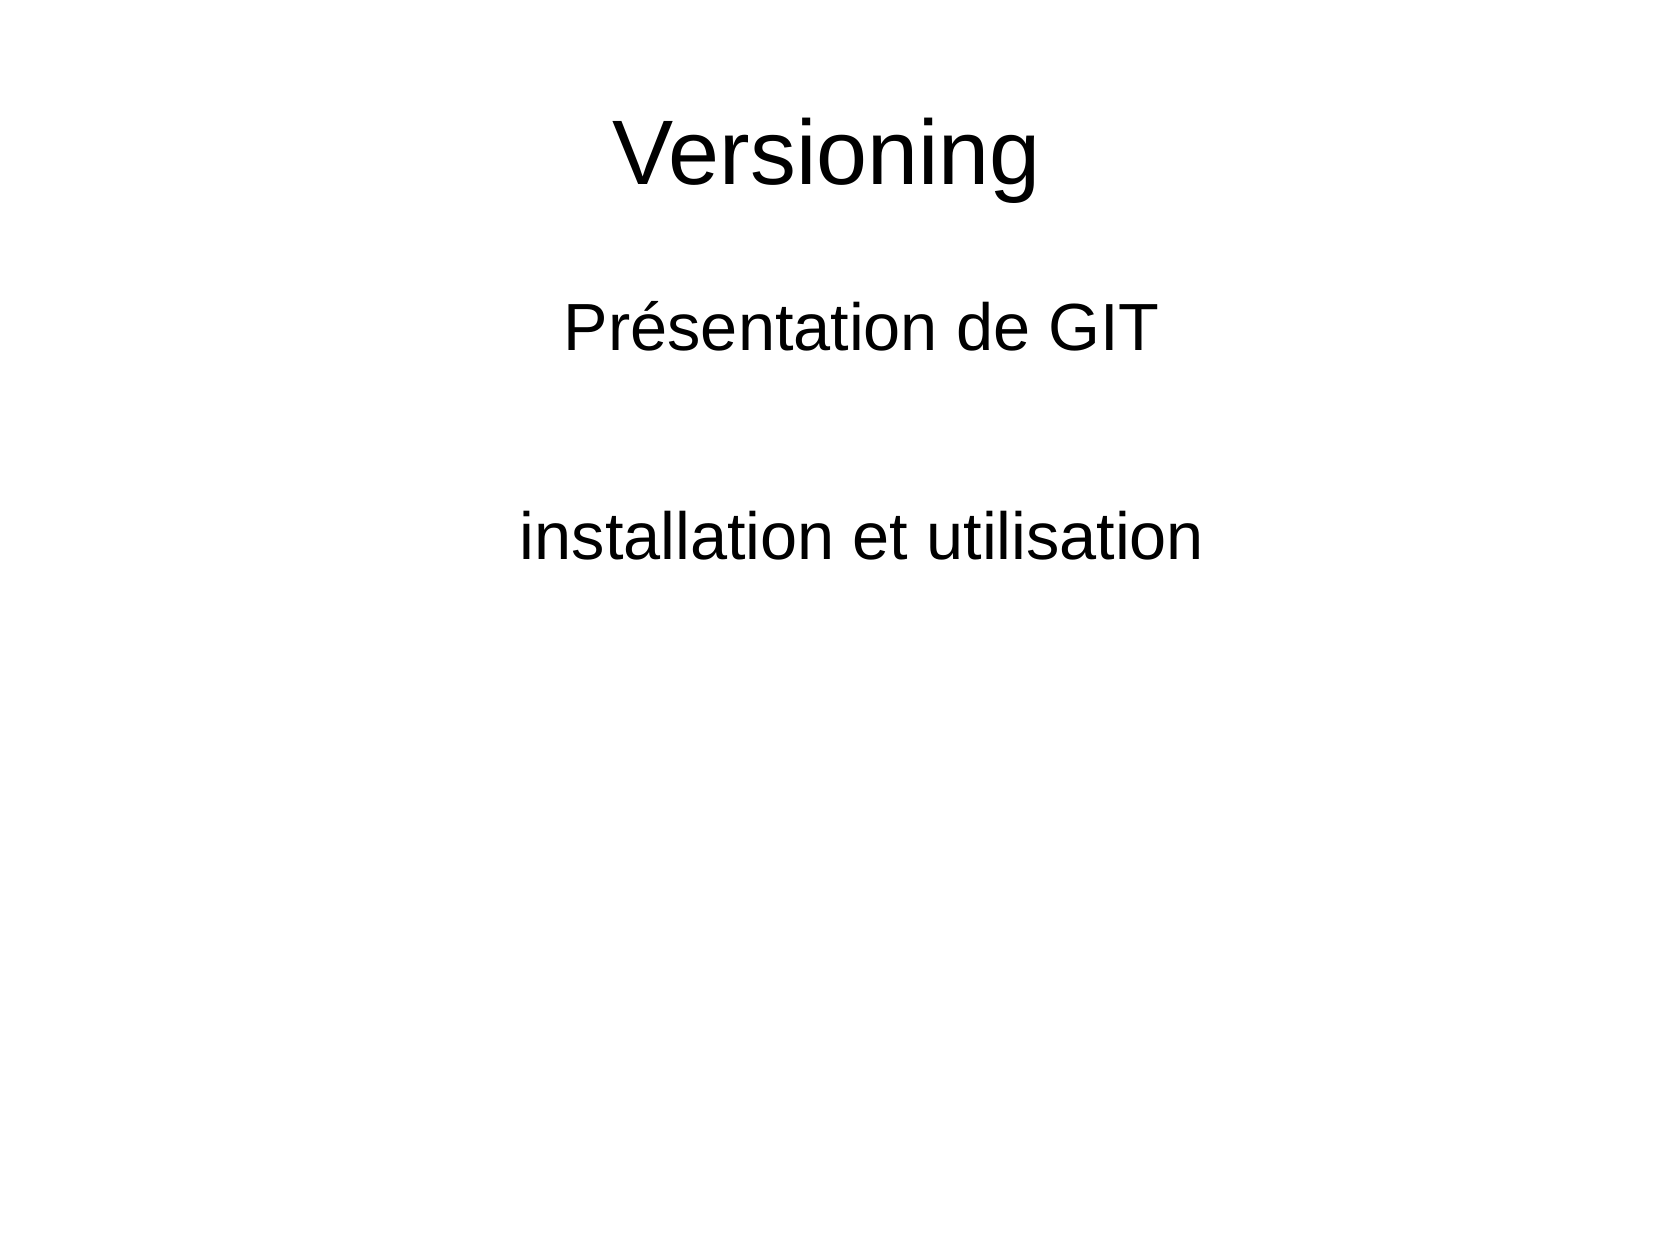

# Versioning
Présentation de GIT
installation et utilisation